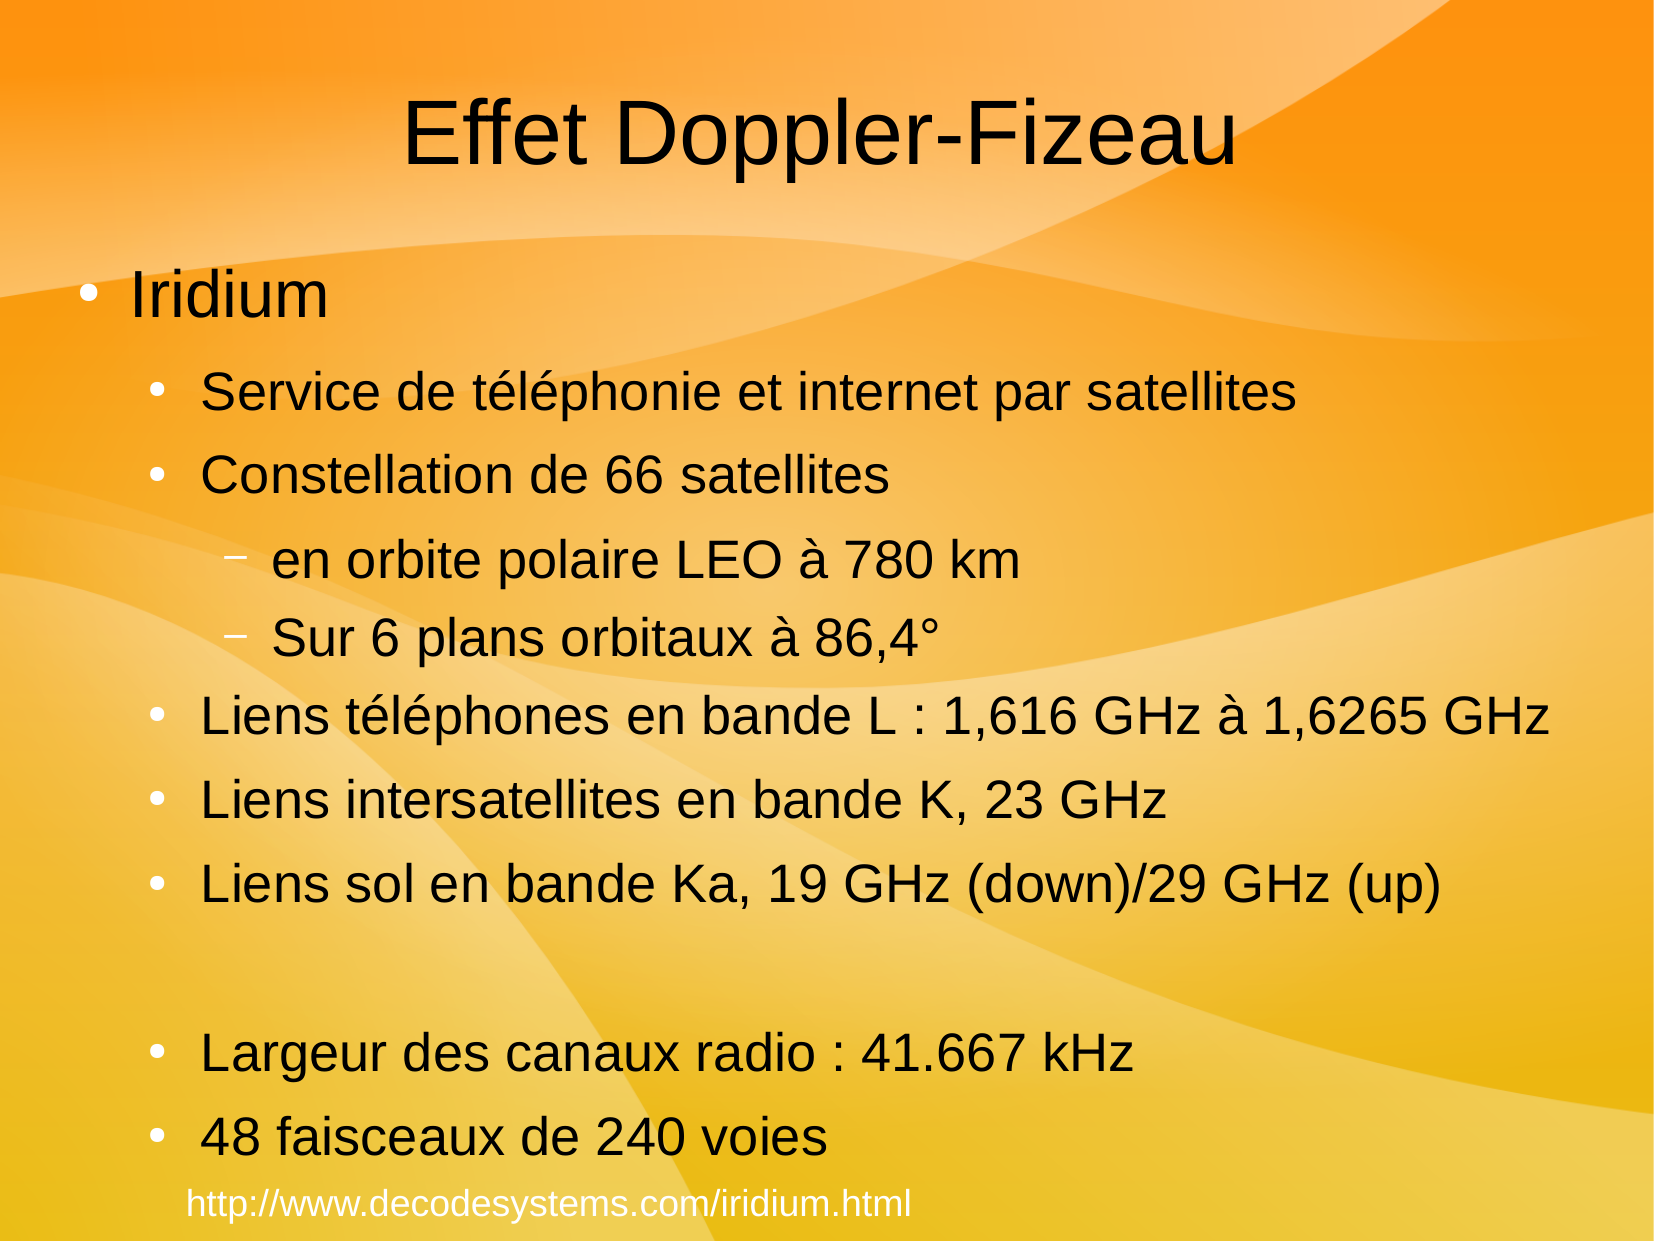

# Effet Doppler-Fizeau
Iridium
Service de téléphonie et internet par satellites
Constellation de 66 satellites
en orbite polaire LEO à 780 km
Sur 6 plans orbitaux à 86,4°
Liens téléphones en bande L : 1,616 GHz à 1,6265 GHz
Liens intersatellites en bande K, 23 GHz
Liens sol en bande Ka, 19 GHz (down)/29 GHz (up)
Largeur des canaux radio : 41.667 kHz
48 faisceaux de 240 voies
http://www.decodesystems.com/iridium.html